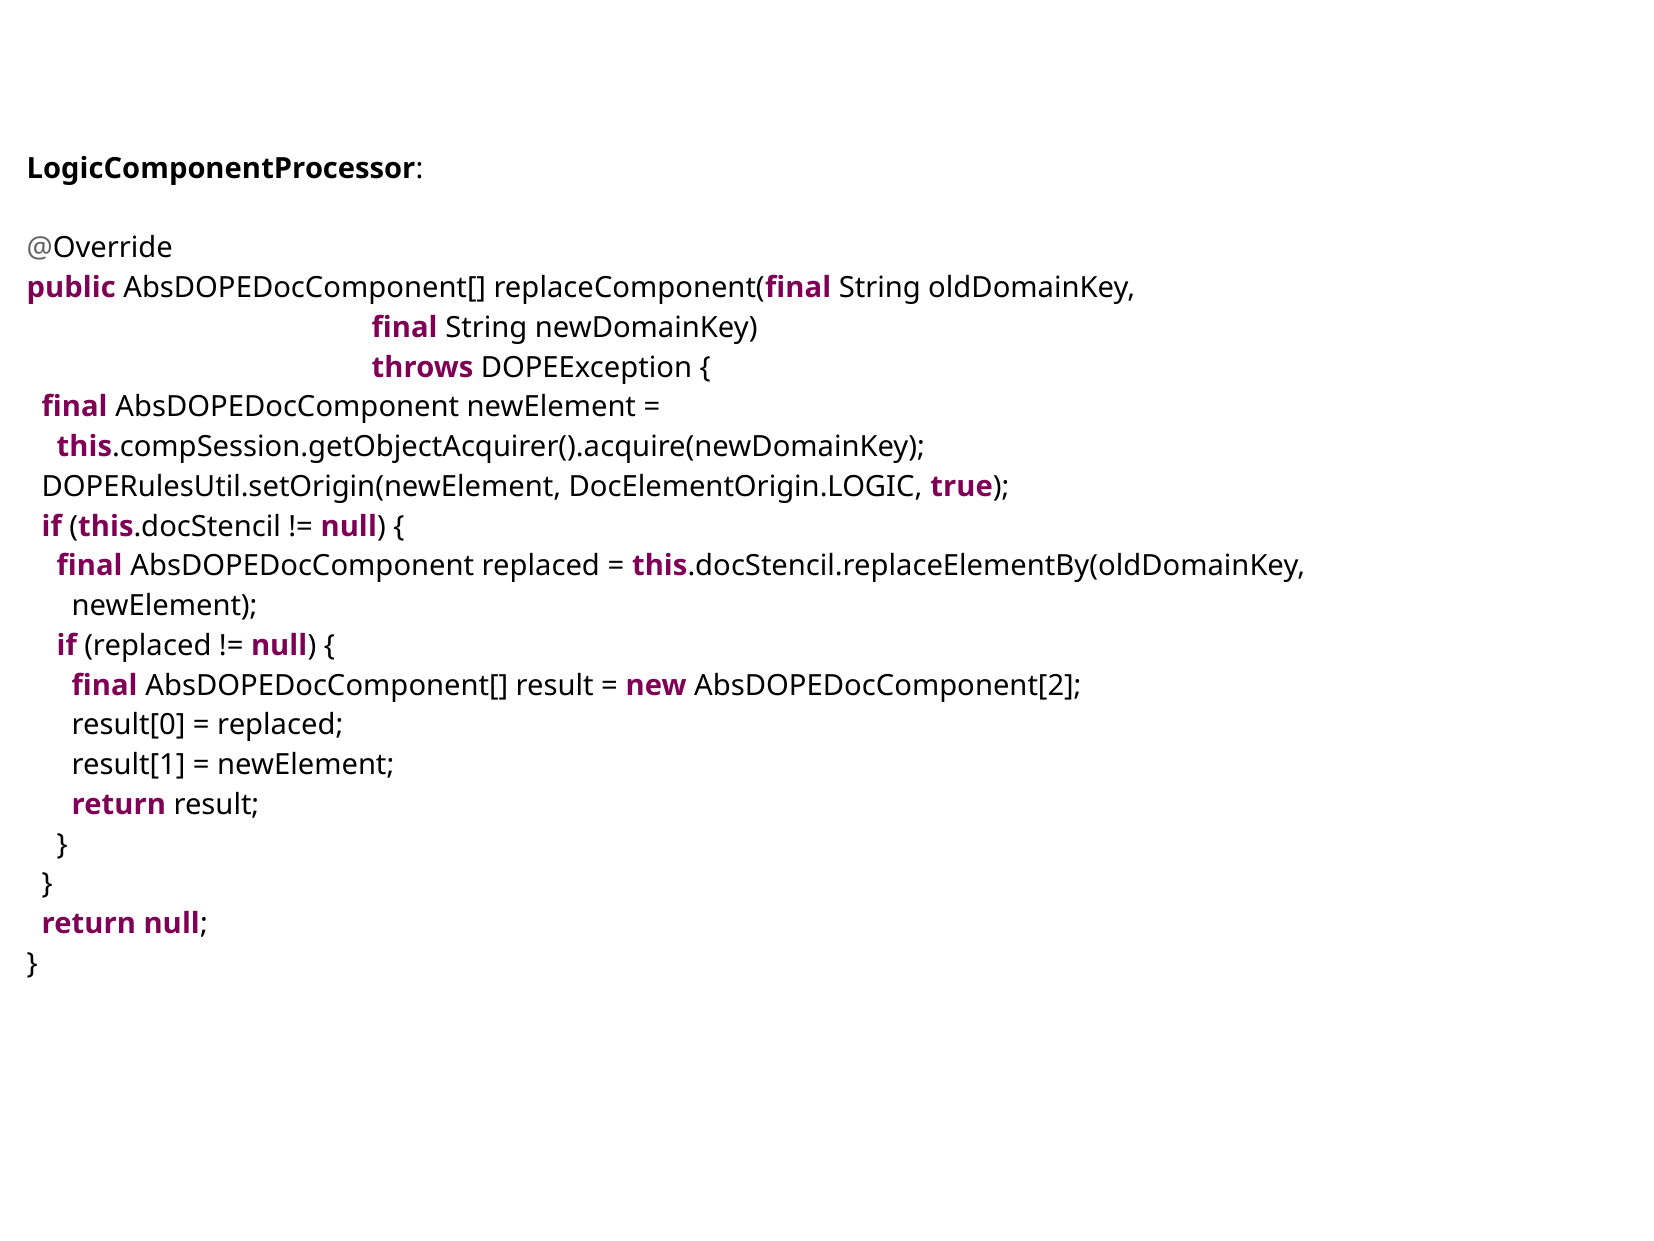

LogicComponentProcessor:
@Override
public AbsDOPEDocComponent[] replaceComponent(final String oldDomainKey,
 final String newDomainKey)
 throws DOPEException {
 final AbsDOPEDocComponent newElement =
 this.compSession.getObjectAcquirer().acquire(newDomainKey);
 DOPERulesUtil.setOrigin(newElement, DocElementOrigin.LOGIC, true);
 if (this.docStencil != null) {
 final AbsDOPEDocComponent replaced = this.docStencil.replaceElementBy(oldDomainKey,
 newElement);
 if (replaced != null) {
 final AbsDOPEDocComponent[] result = new AbsDOPEDocComponent[2];
 result[0] = replaced;
 result[1] = newElement;
 return result;
 }
 }
 return null;
}